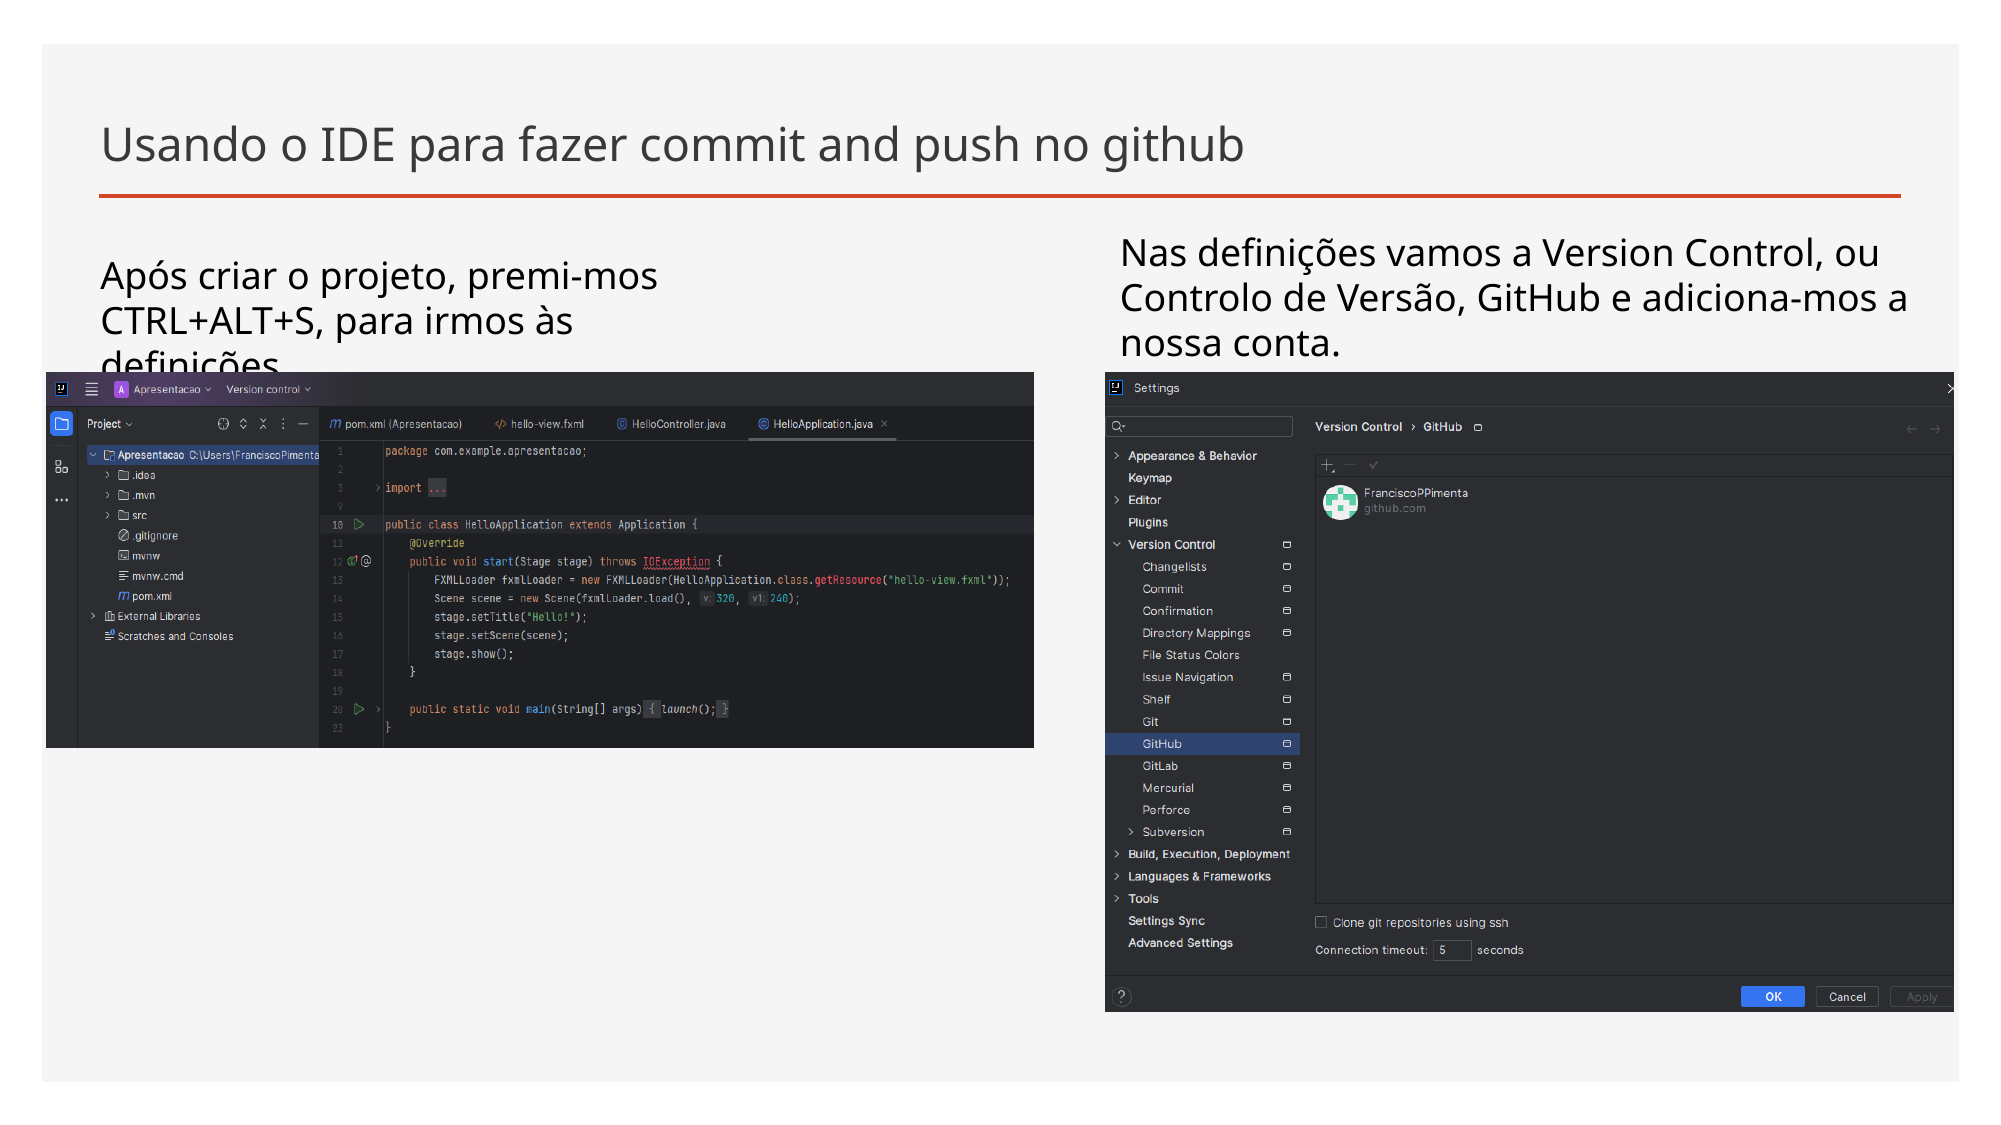

# Usando o IDE para fazer commit and push no github
Nas definições vamos a Version Control, ou Controlo de Versão, GitHub e adiciona-mos a nossa conta.
Após criar o projeto, premi-mos CTRL+ALT+S, para irmos às definições